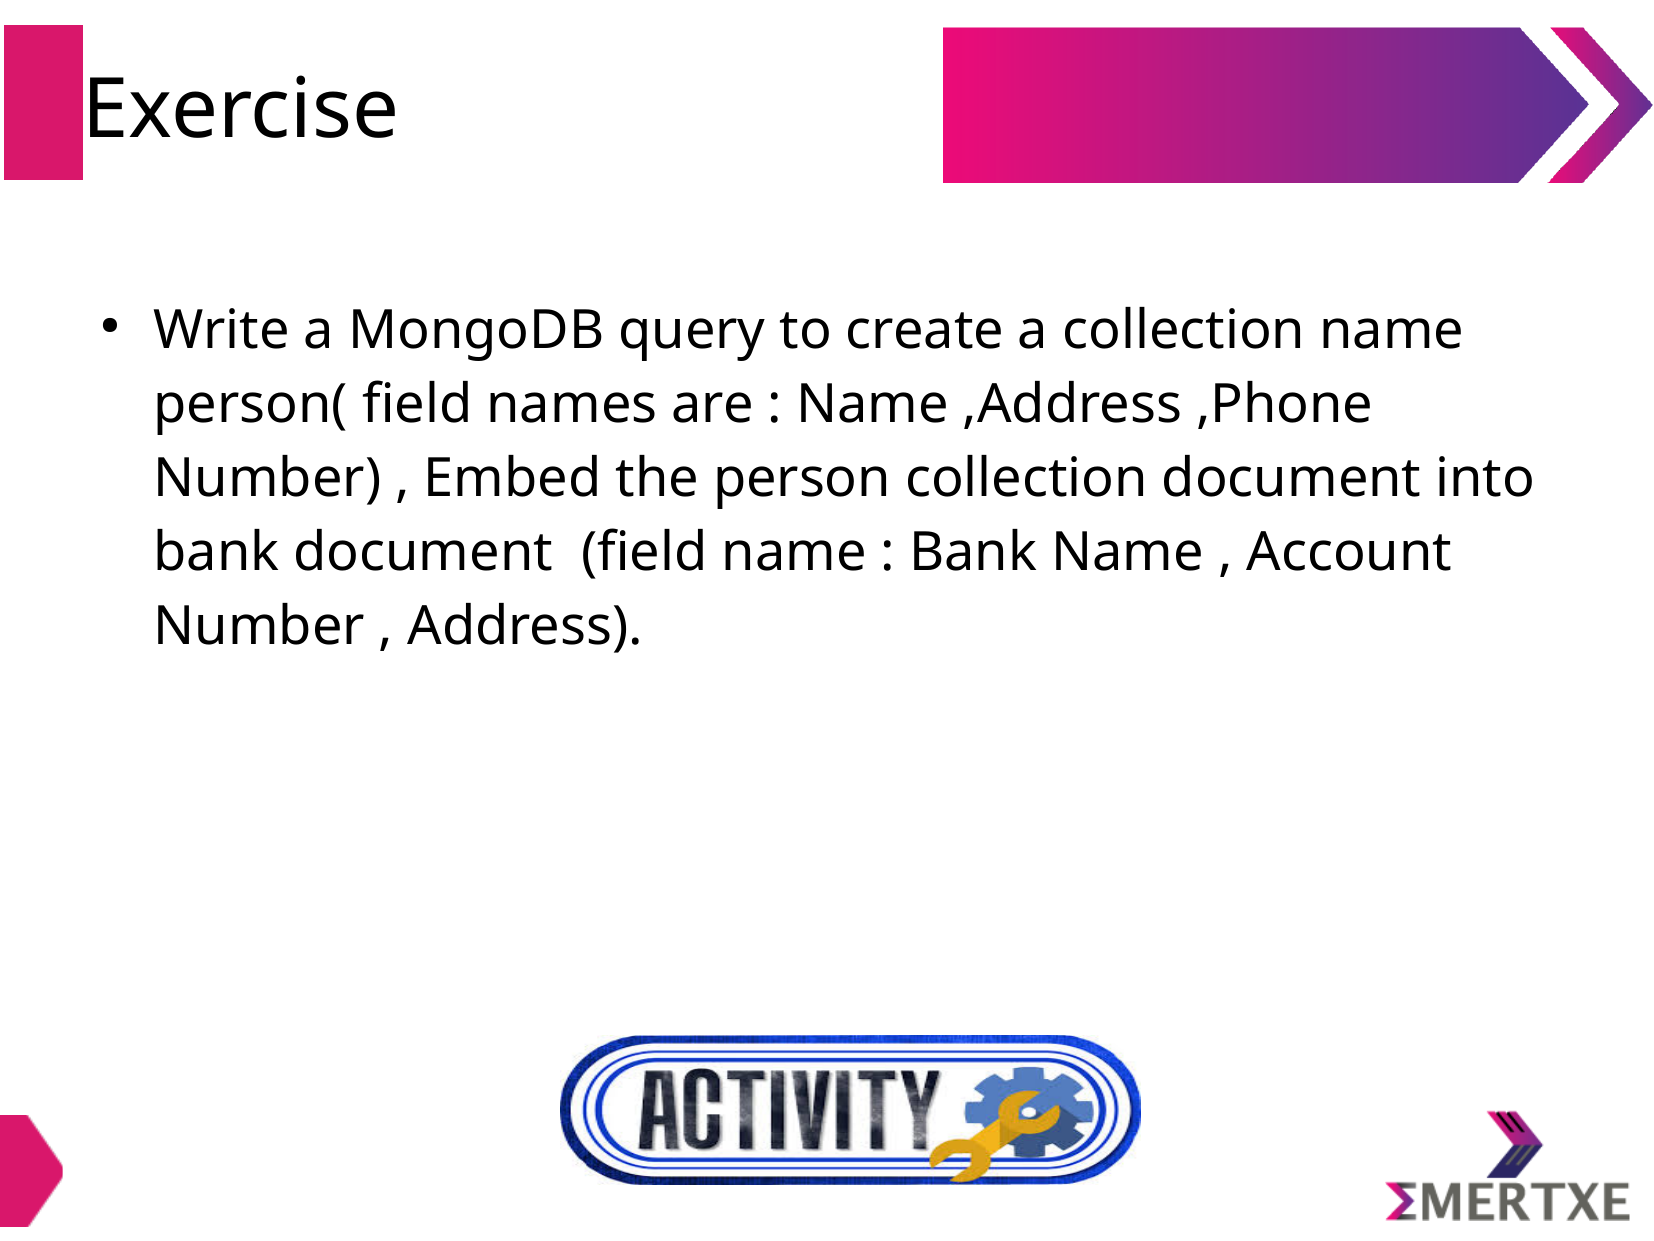

# Exercise
Write a MongoDB query to create a collection name person( field names are : Name ,Address ,Phone Number) , Embed the person collection document into bank document (field name : Bank Name , Account Number , Address).